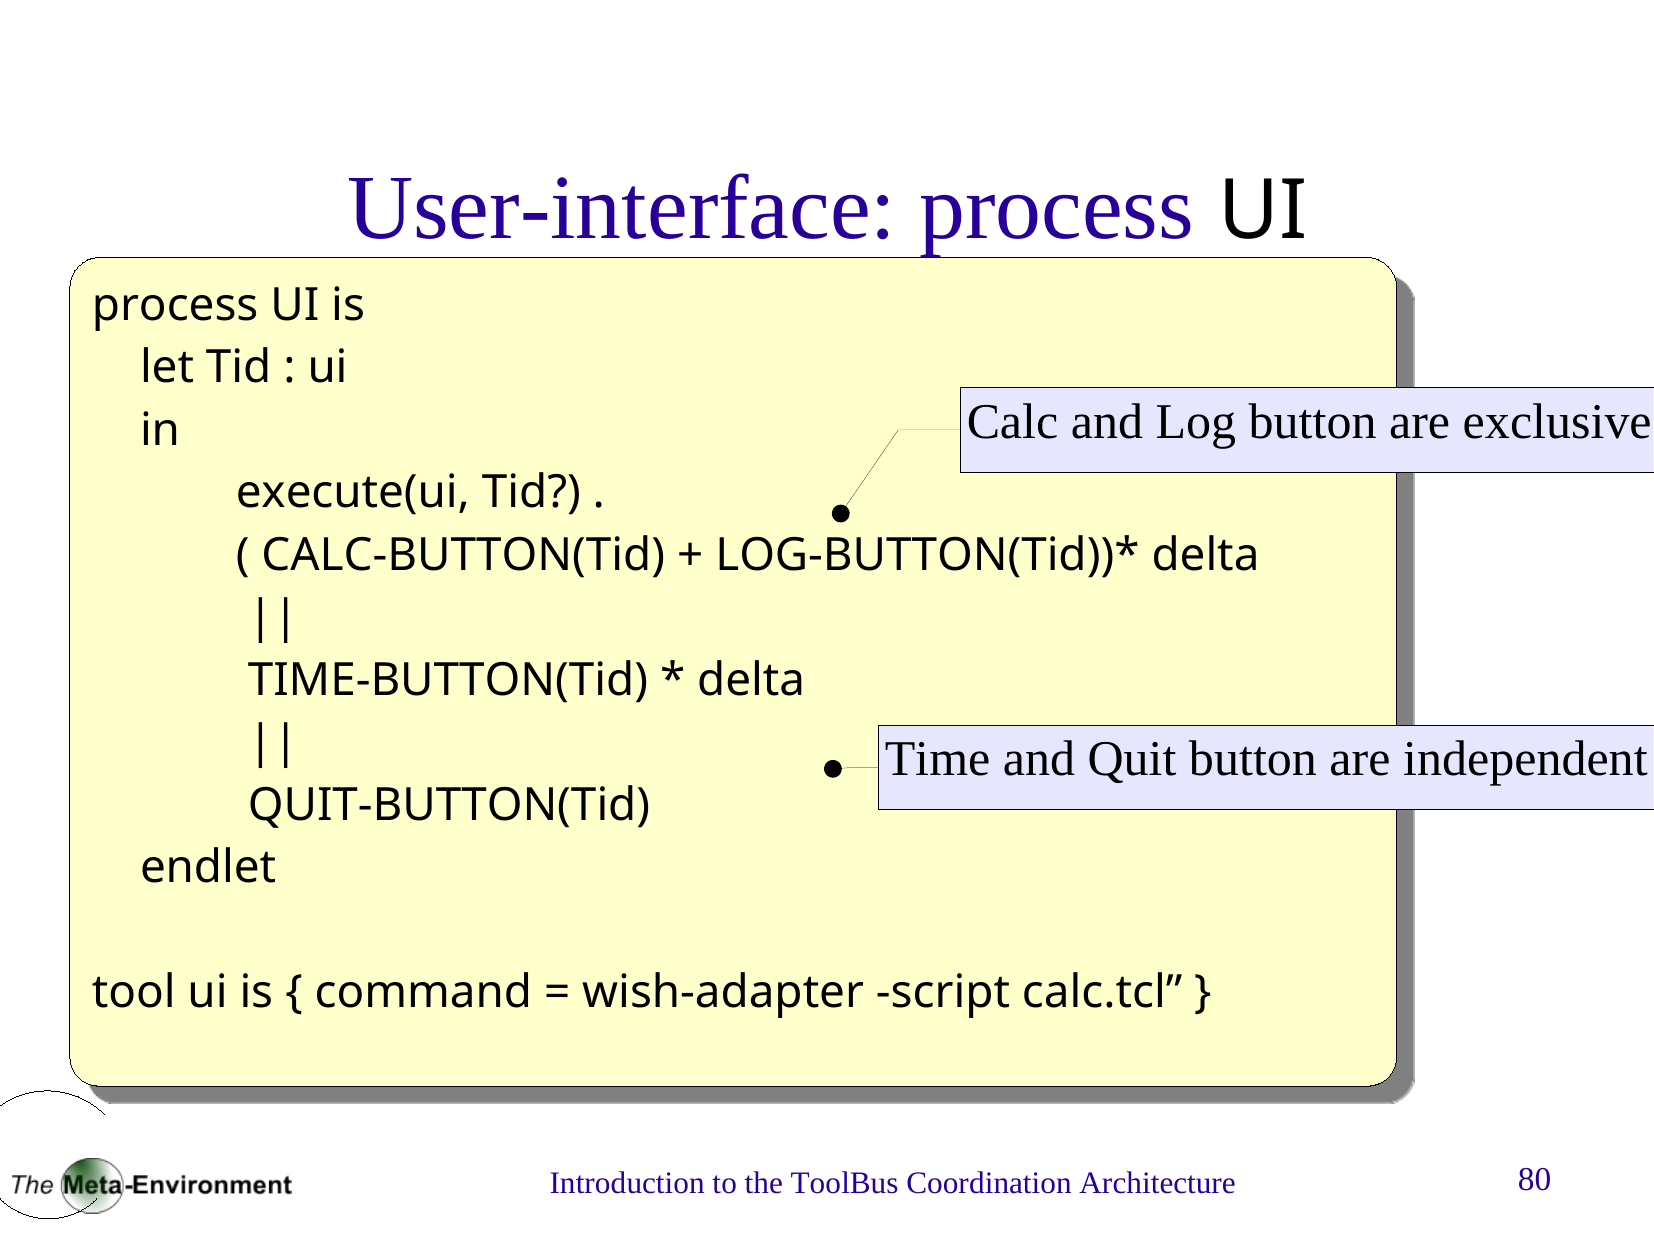

# User-interface: process UI
process UI is
 let Tid : ui
 in
 execute(ui, Tid?) .
 ( CALC-BUTTON(Tid) + LOG-BUTTON(Tid))* delta
 ||
 TIME-BUTTON(Tid) * delta
 ||
 QUIT-BUTTON(Tid)
 endlet
tool ui is { command = wish-adapter -script calc.tcl” }